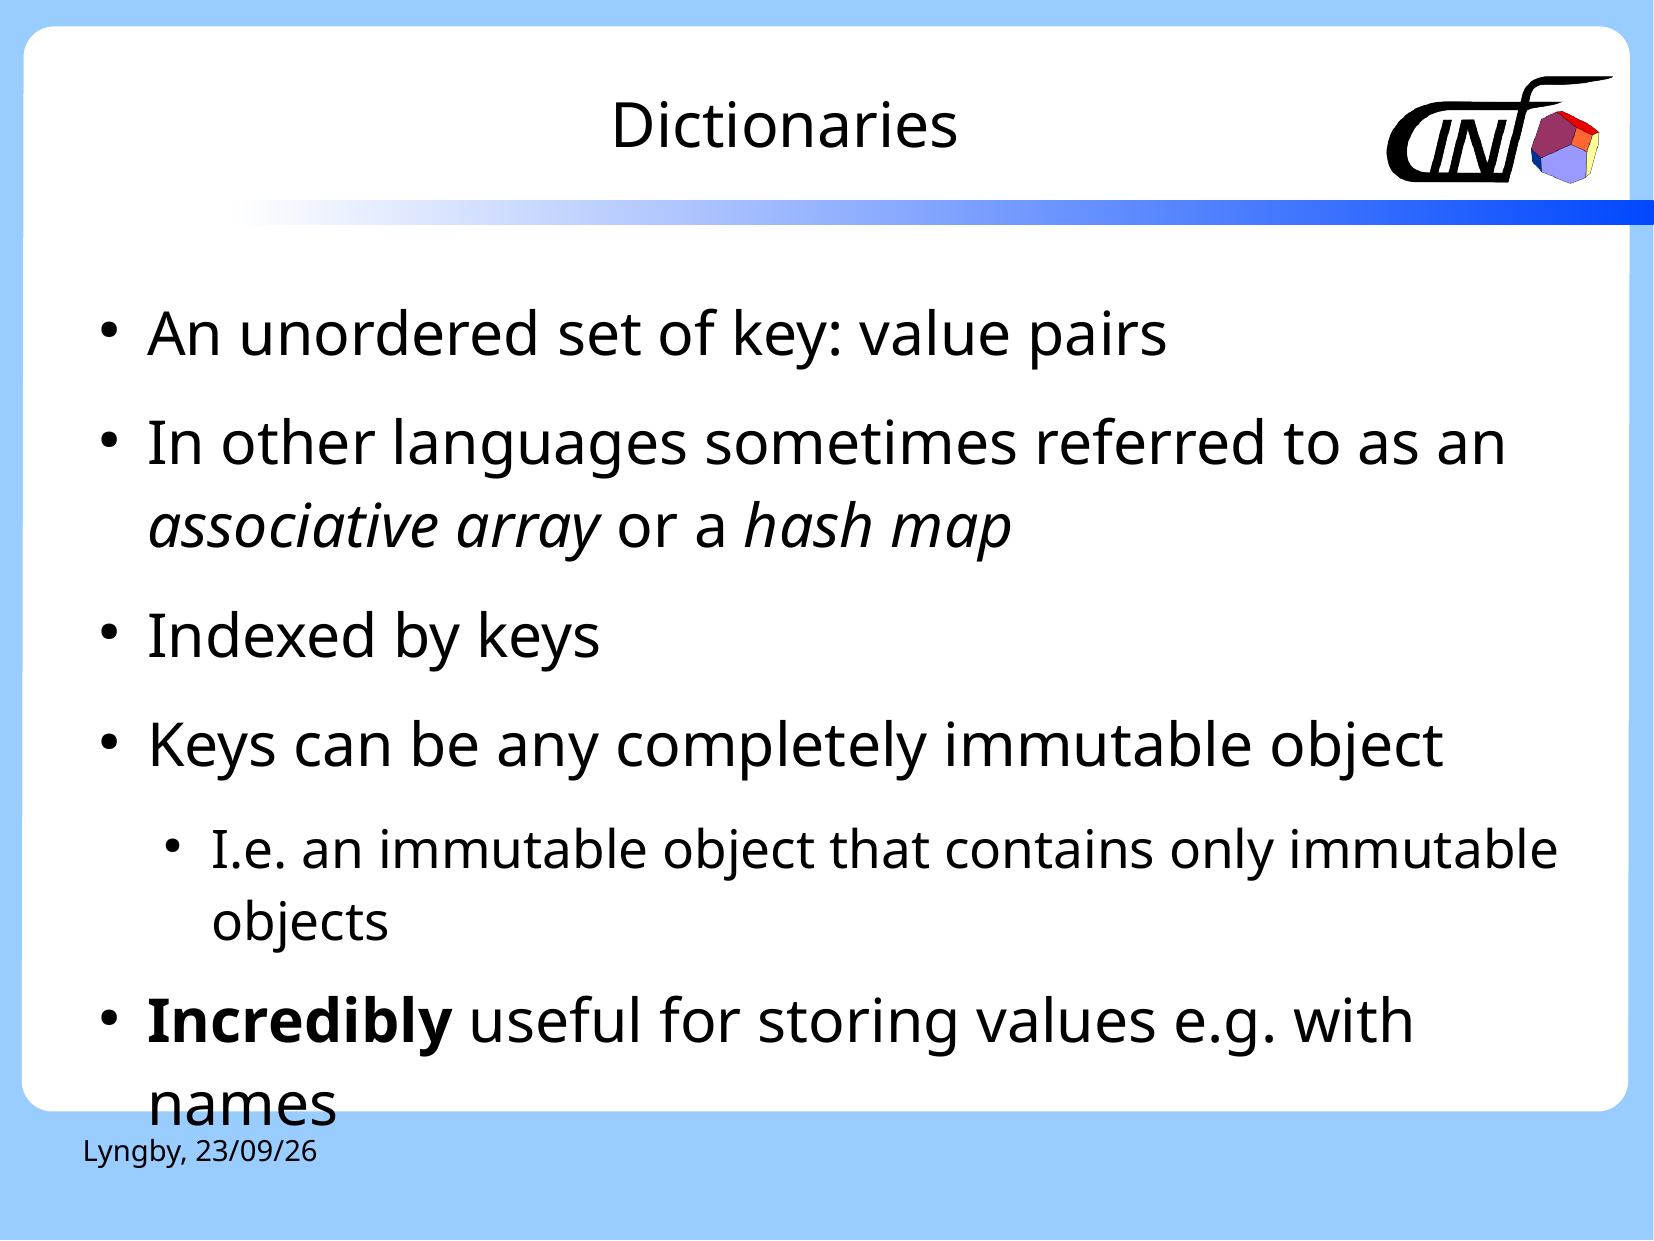

# Dictionaries
An unordered set of key: value pairs
In other languages sometimes referred to as an associative array or a hash map
Indexed by keys
Keys can be any completely immutable object
I.e. an immutable object that contains only immutable objects
Incredibly useful for storing values e.g. with names